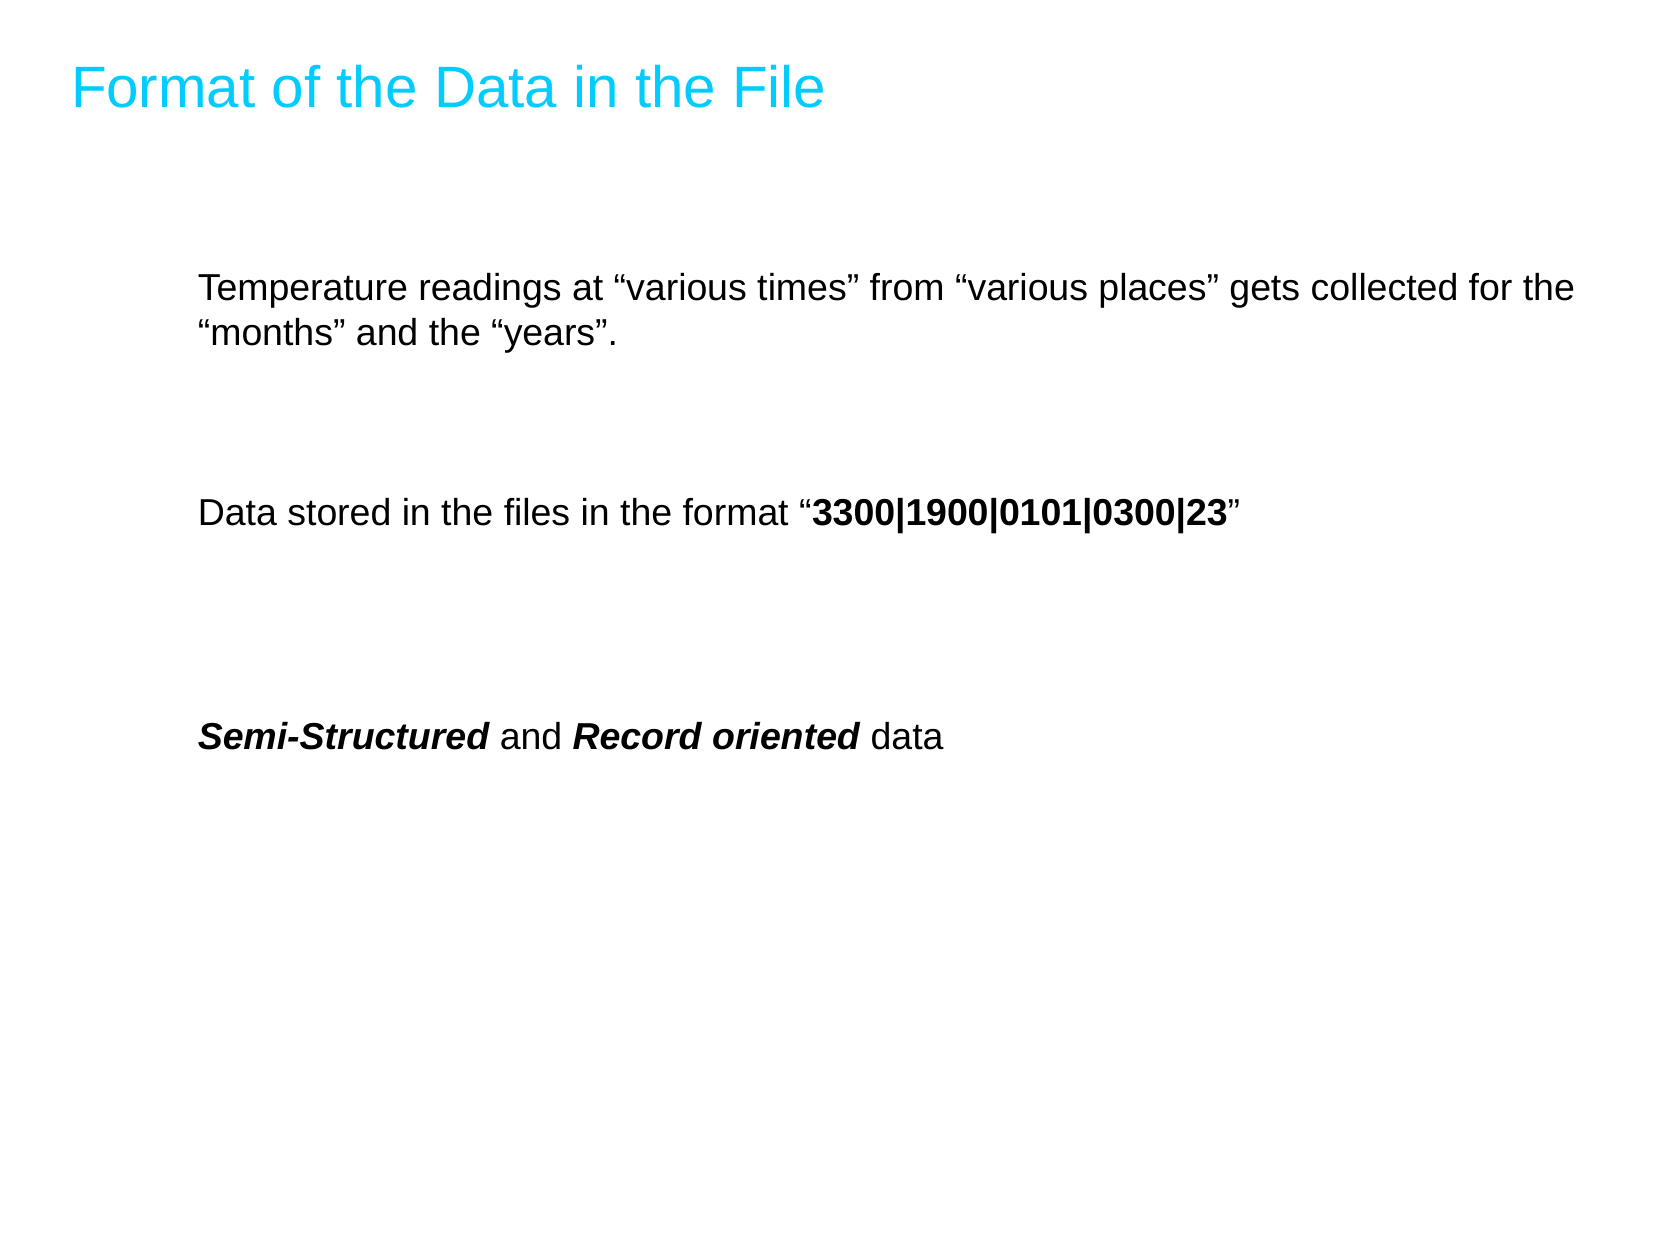

Format of the Data in the File
Temperature readings at “various times” from “various places” gets collected for the “months” and the “years”.
Data stored in the files in the format “3300|1900|0101|0300|23”
Semi-Structured and Record oriented data